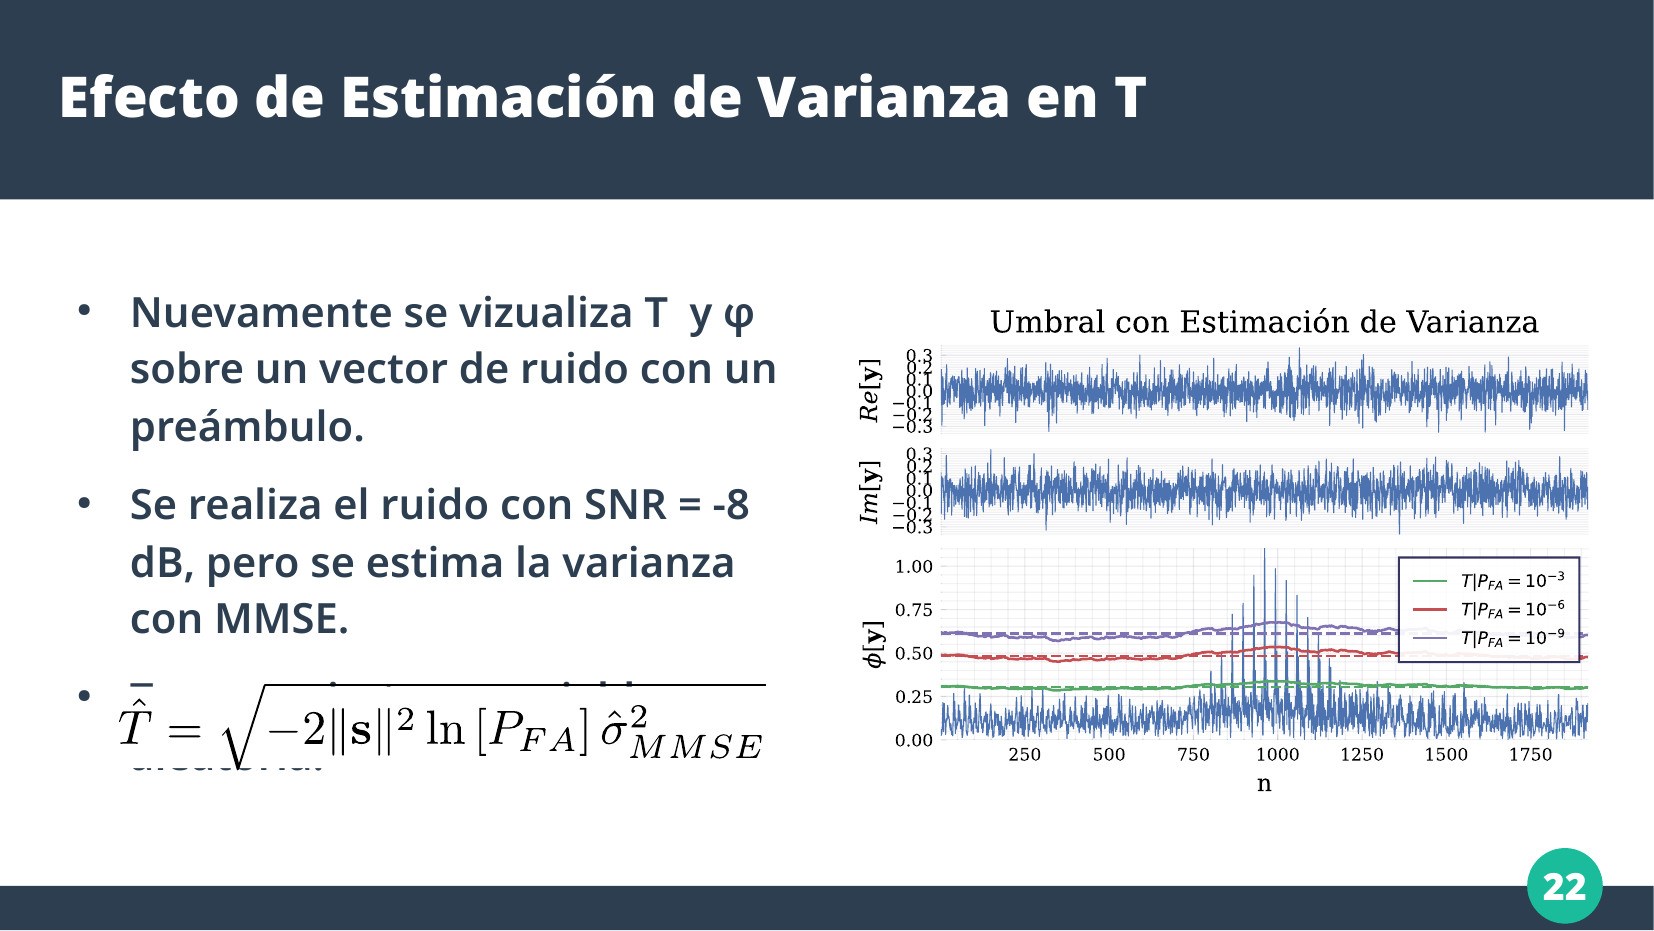

# Efecto de Estimación de Varianza en T
Nuevamente se vizualiza T y φ sobre un vector de ruido con un preámbulo.
Se realiza el ruido con SNR = -8 dB, pero se estima la varianza con MMSE.
T se convierte en variable aleatoria: